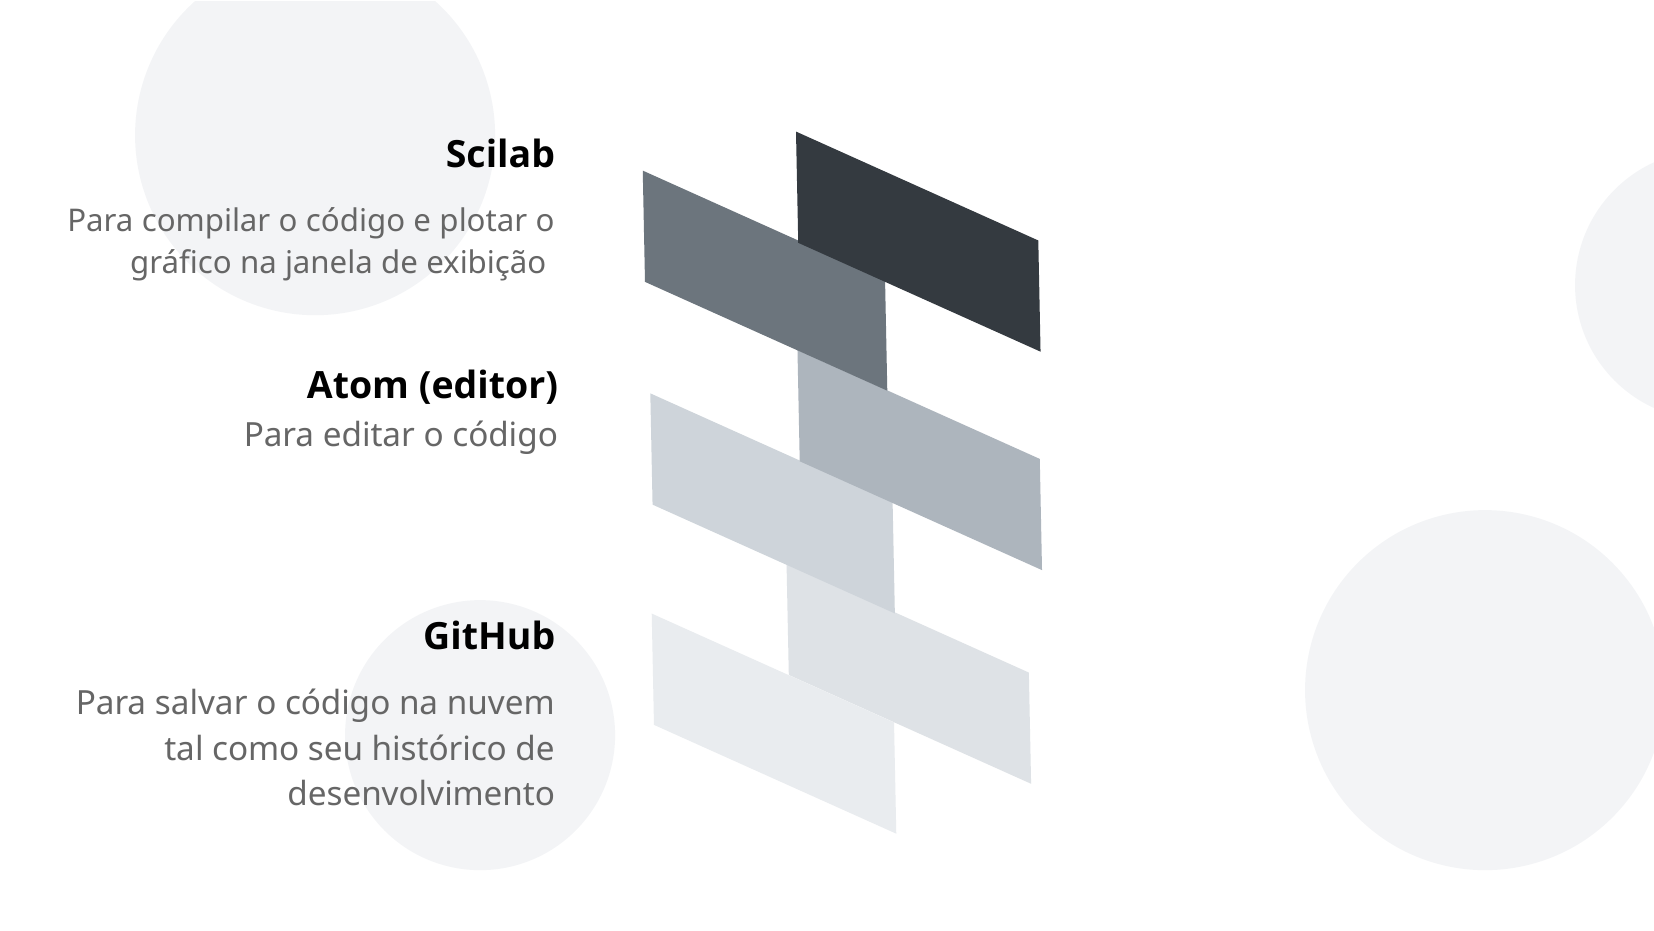

Scilab
Para compilar o código e plotar o gráfico na janela de exibição
Atom (editor)
Para editar o código
GitHub
Para salvar o código na nuvem tal como seu histórico de desenvolvimento